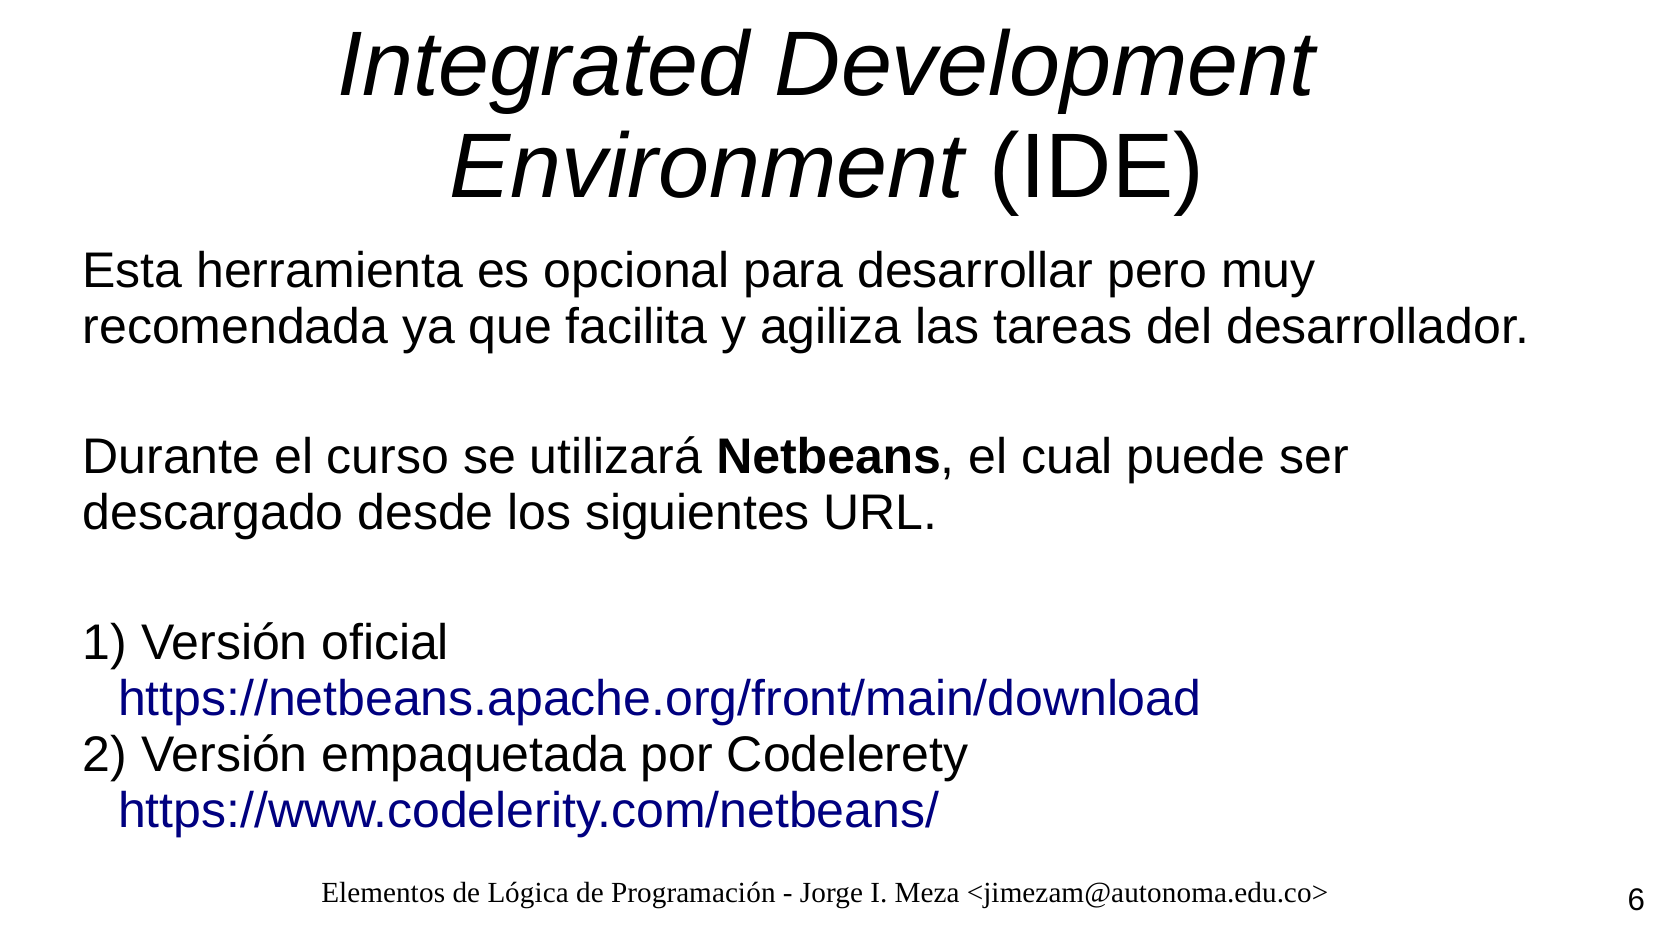

# Integrated Development Environment (IDE)
Esta herramienta es opcional para desarrollar pero muy recomendada ya que facilita y agiliza las tareas del desarrollador.
Durante el curso se utilizará Netbeans, el cual puede ser descargado desde los siguientes URL.
 Versión oficial
https://netbeans.apache.org/front/main/download
 Versión empaquetada por Codelerety
https://www.codelerity.com/netbeans/
Elementos de Lógica de Programación - Jorge I. Meza <jimezam@autonoma.edu.co>